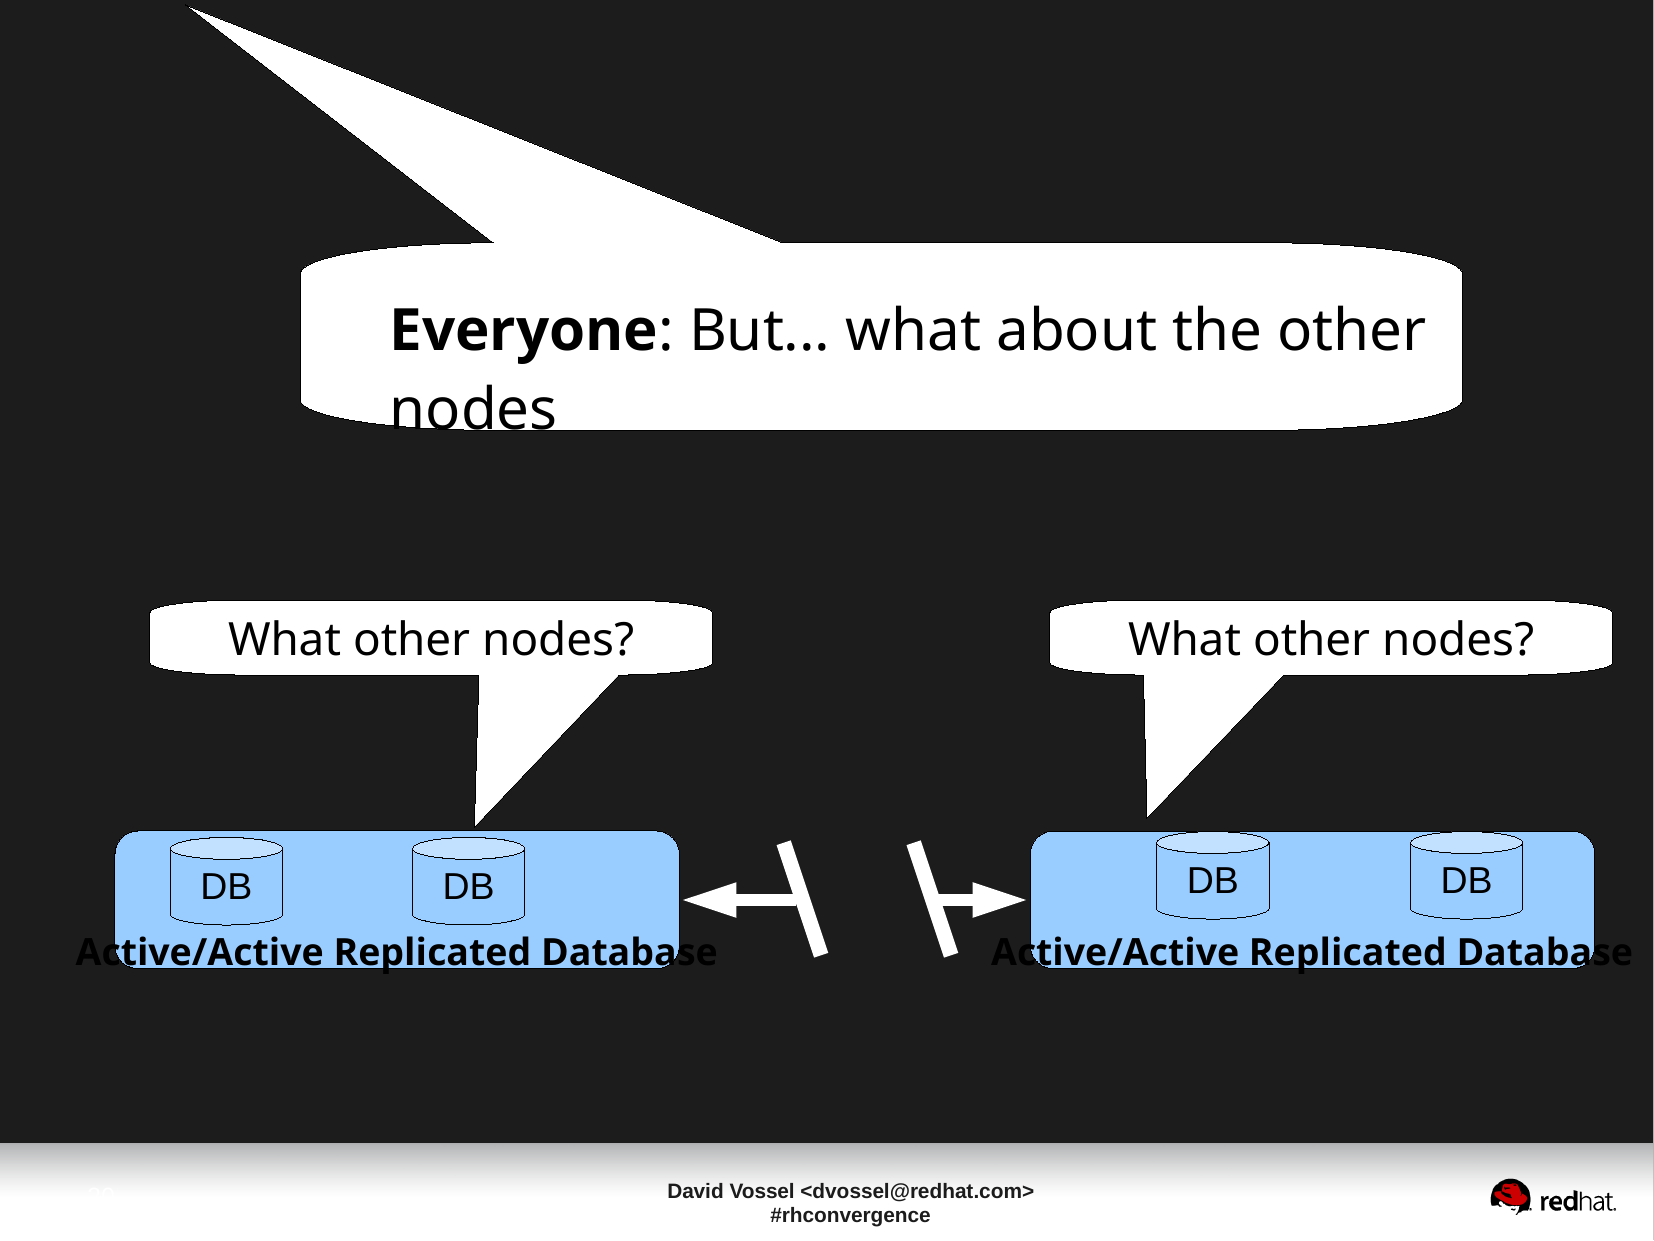

Everyone: But... what about the other nodes
What other nodes?
What other nodes?
Active/Active Replicated Database
Active/Active Replicated Database
DB
DB
DB
DB